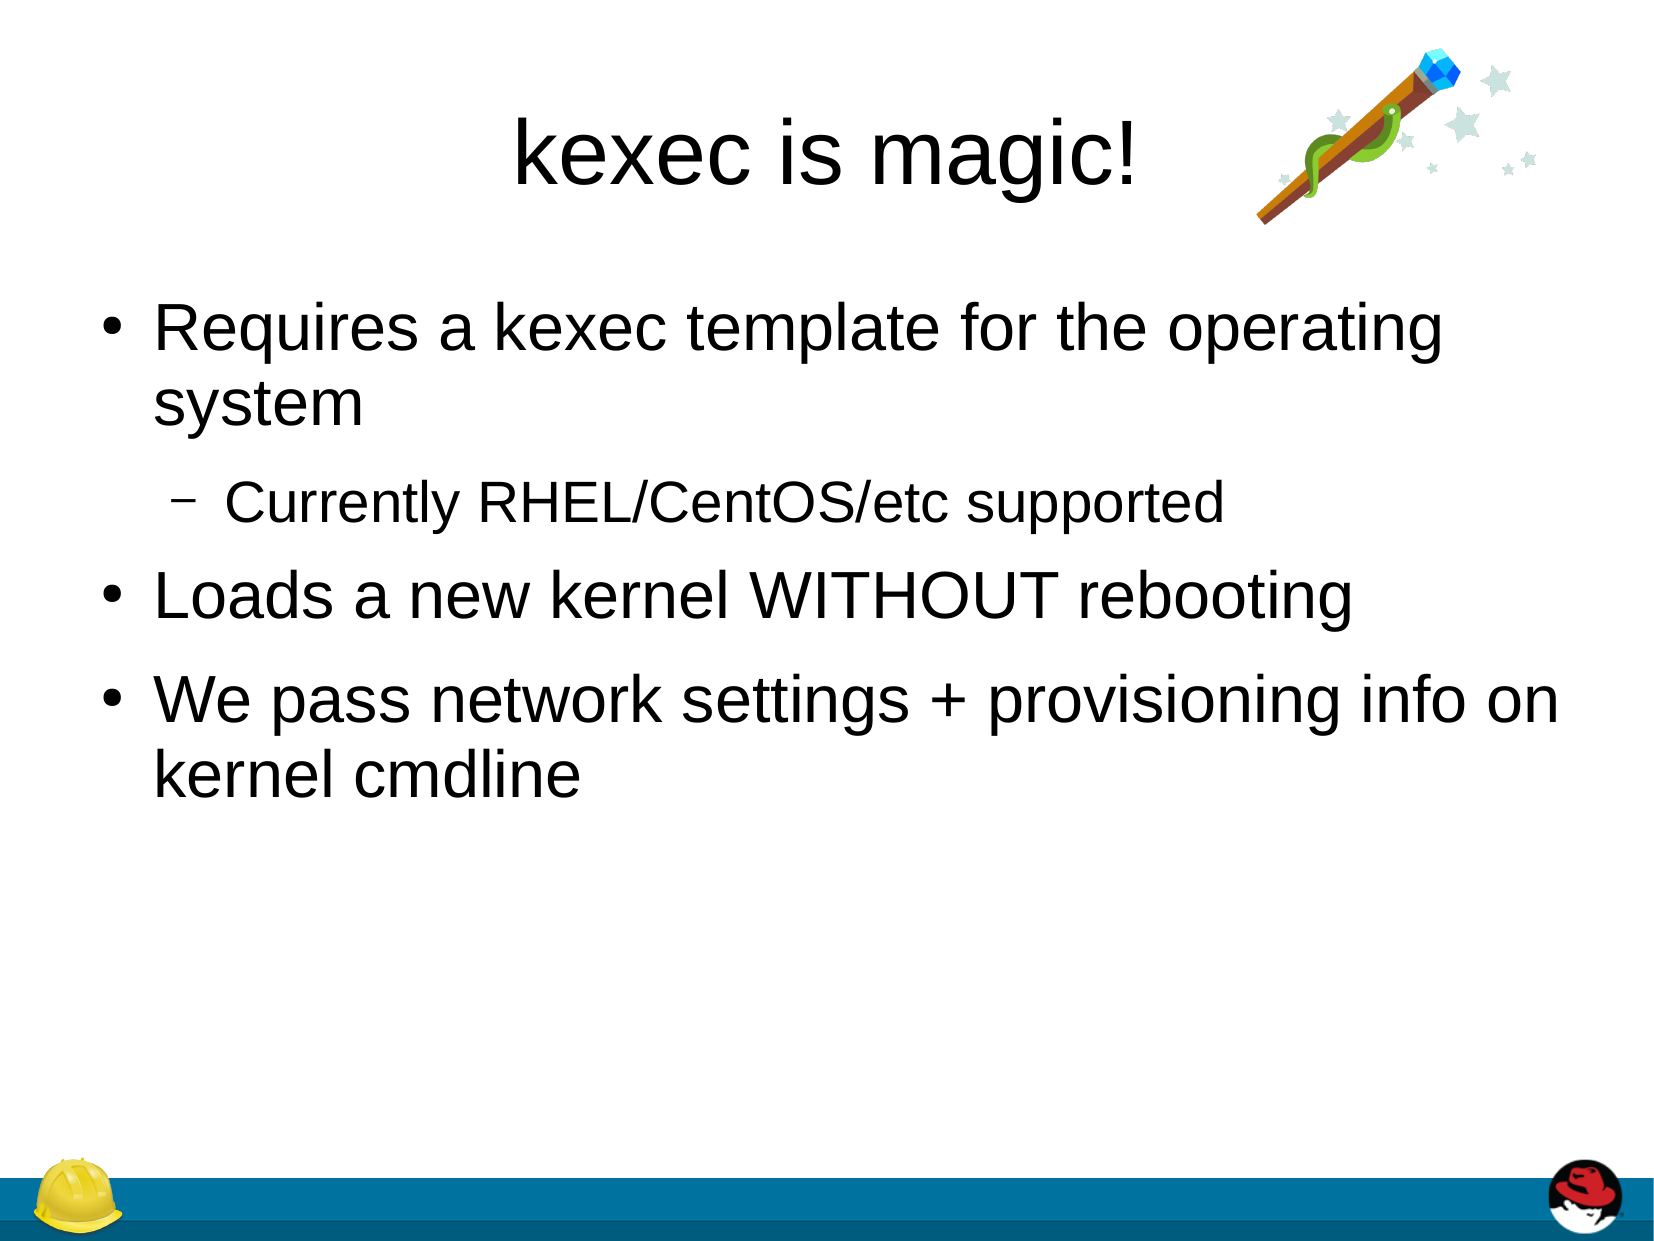

# kexec is magic!
Requires a kexec template for the operating system
Currently RHEL/CentOS/etc supported
Loads a new kernel WITHOUT rebooting
We pass network settings + provisioning info on kernel cmdline